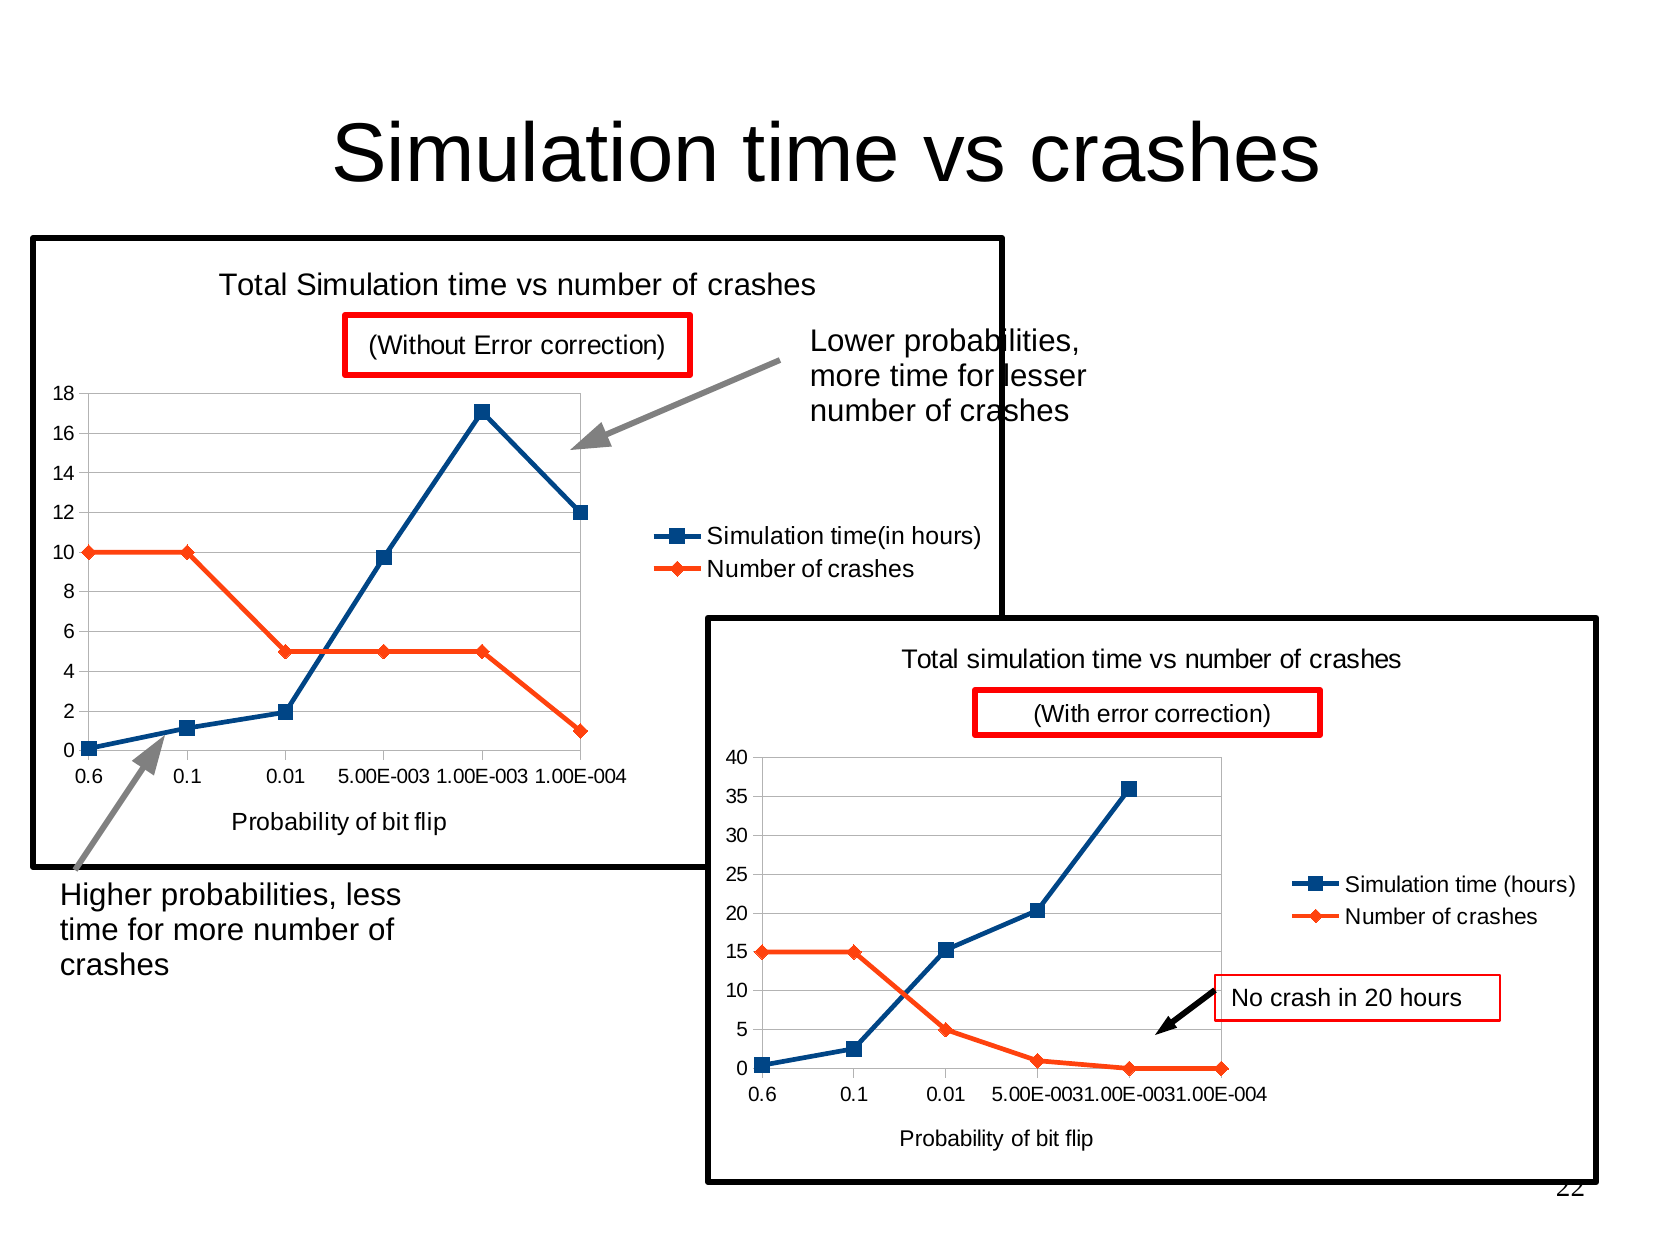

# Simulation time vs crashes
### Chart: Total Simulation time vs number of crashes
(Without Error correction)
| Category | Simulation time(in hours) | Number of crashes |
|---|---|---|
| 0.6 | 0.113888888888889 | 10.0 |
| 0.1 | 1.14166666666667 | 10.0 |
| 0.01 | 1.9375 | 5.0 |
| 5.00E-003 | 9.73333333333333 | 5.0 |
| 1.00E-003 | 17.0791666666667 | 5.0 |
| 1.00E-004 | 12.0 | 1.0 |
Lower probabilities, more time for lesser number of crashes
### Chart: Total simulation time vs number of crashes
(With error correction)
| Category | Simulation time (hours) | Number of crashes |
|---|---|---|
| 0.6 | 0.408333333333333 | 15.0 |
| 0.1 | 2.5375 | 15.0 |
| 0.01 | 15.2583333333333 | 5.0 |
| 5.00E-003 | 20.3527777777778 | 1.0 |
| 1.00E-003 | 36.0 | 0.0 |
| 1.00E-004 | None | 0.0 |
Higher probabilities, less time for more number of crashes
No crash in 20 hours
22